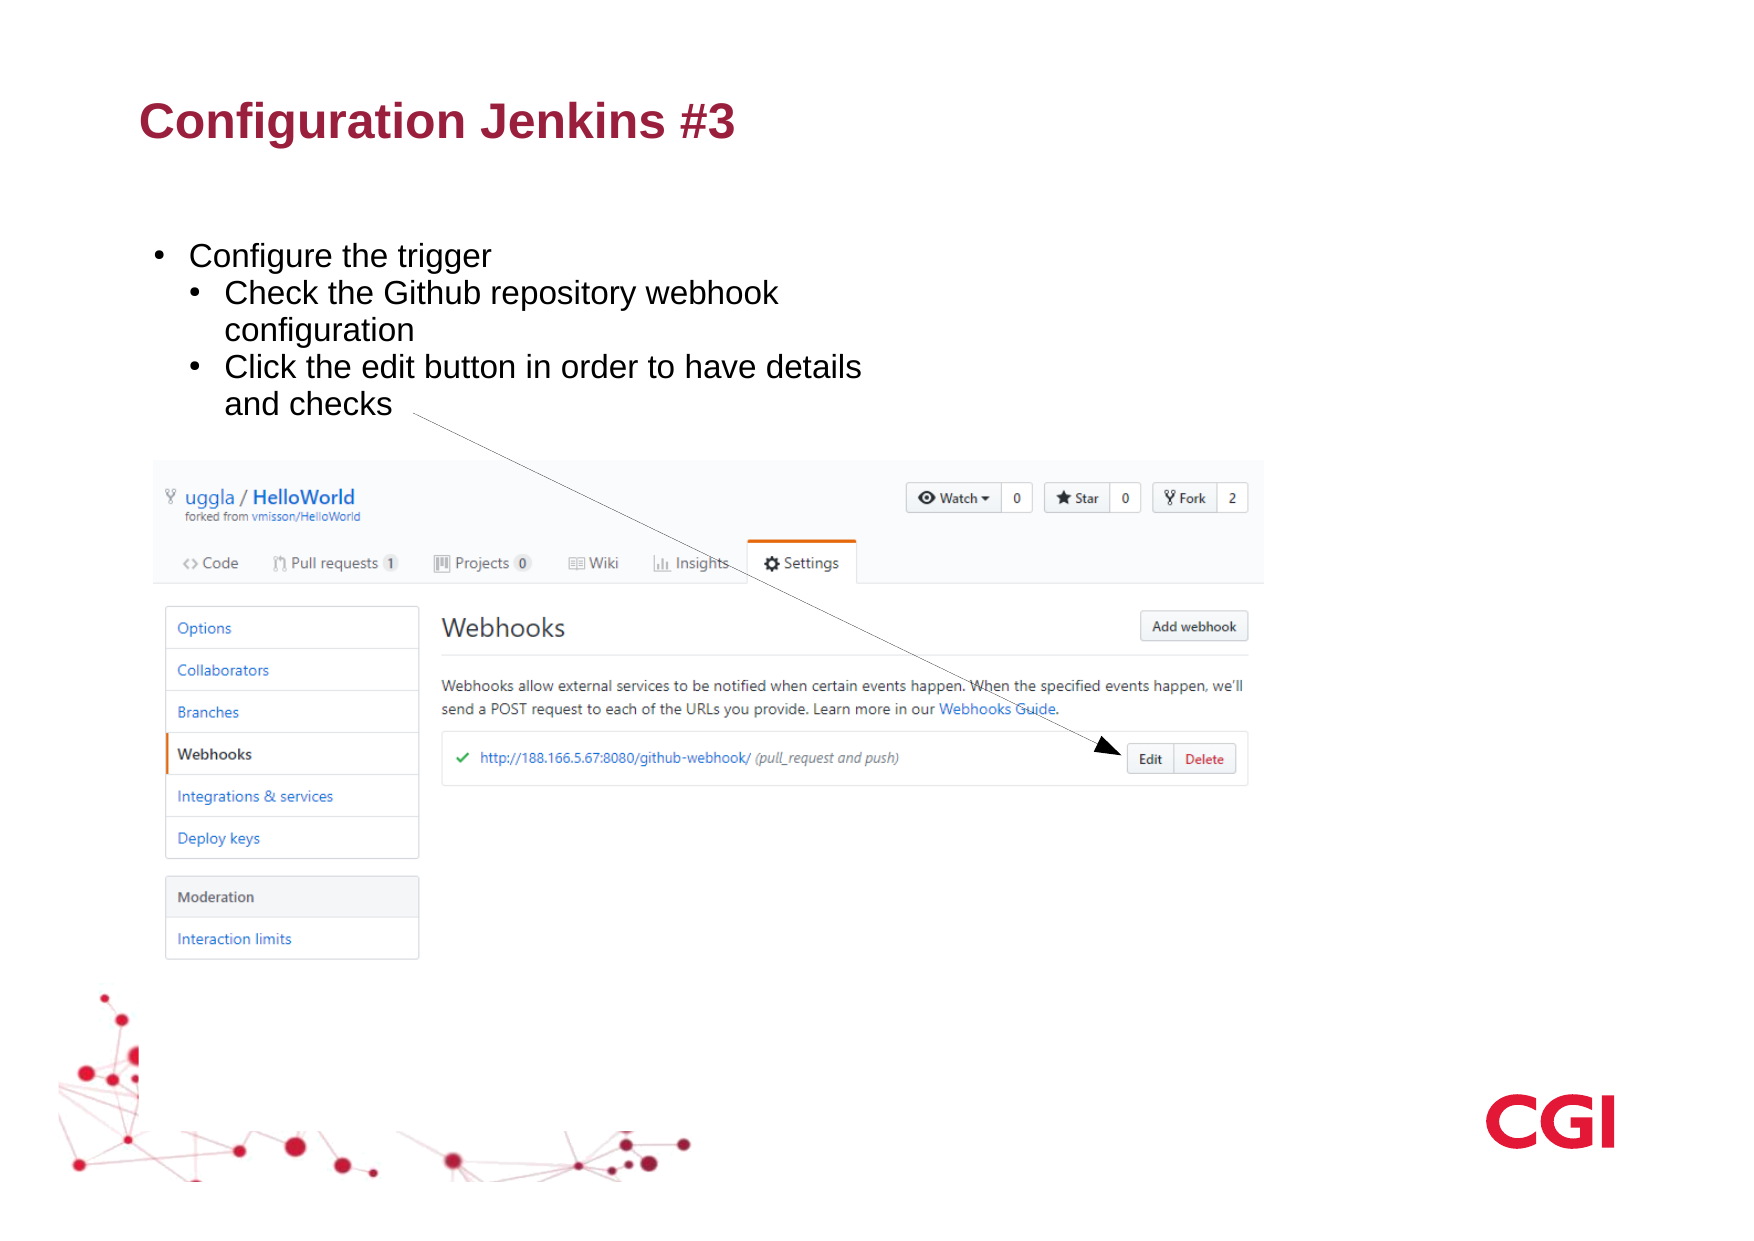

Configuration Jenkins #3
Configure the trigger
Check the Github repository webhook configuration
Click the edit button in order to have details and checks